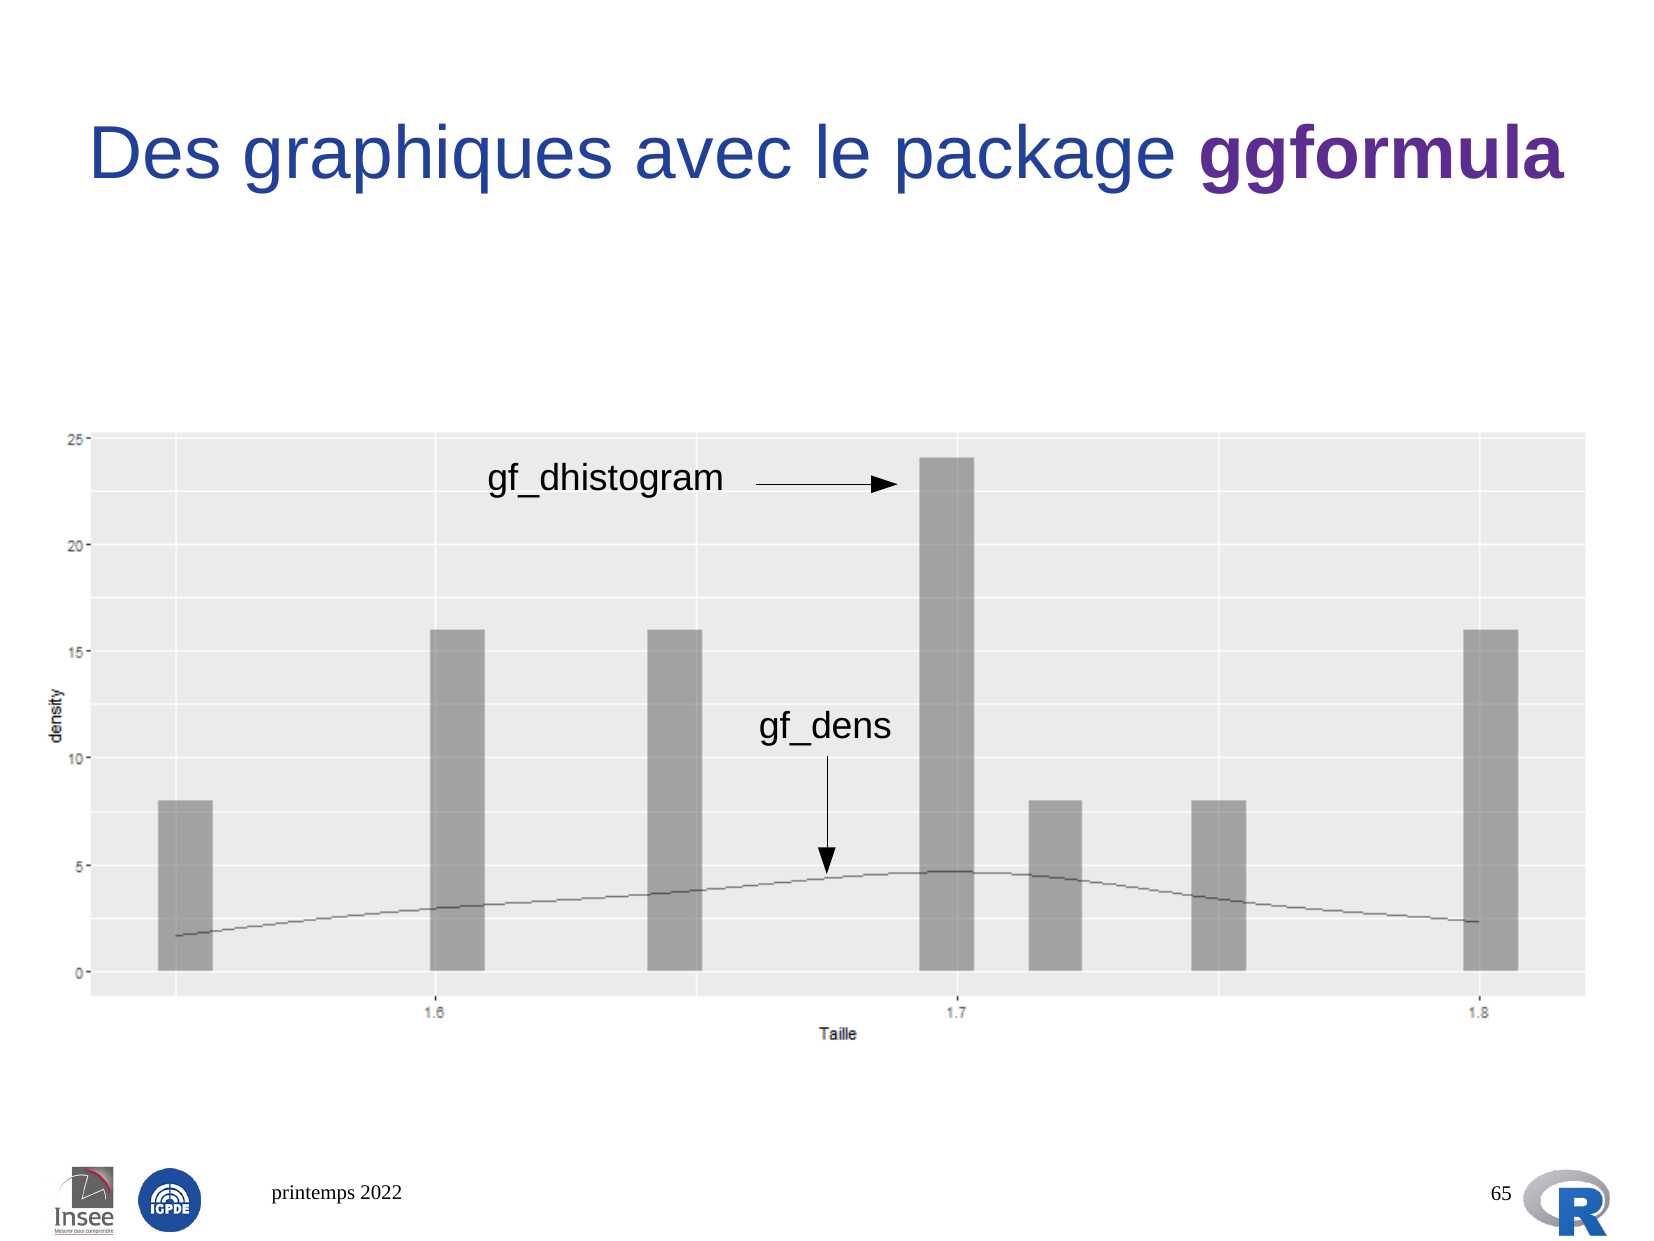

# Des graphiques avec le package ggformula
gf_dhistogram
gf_dens
printemps 2022
65